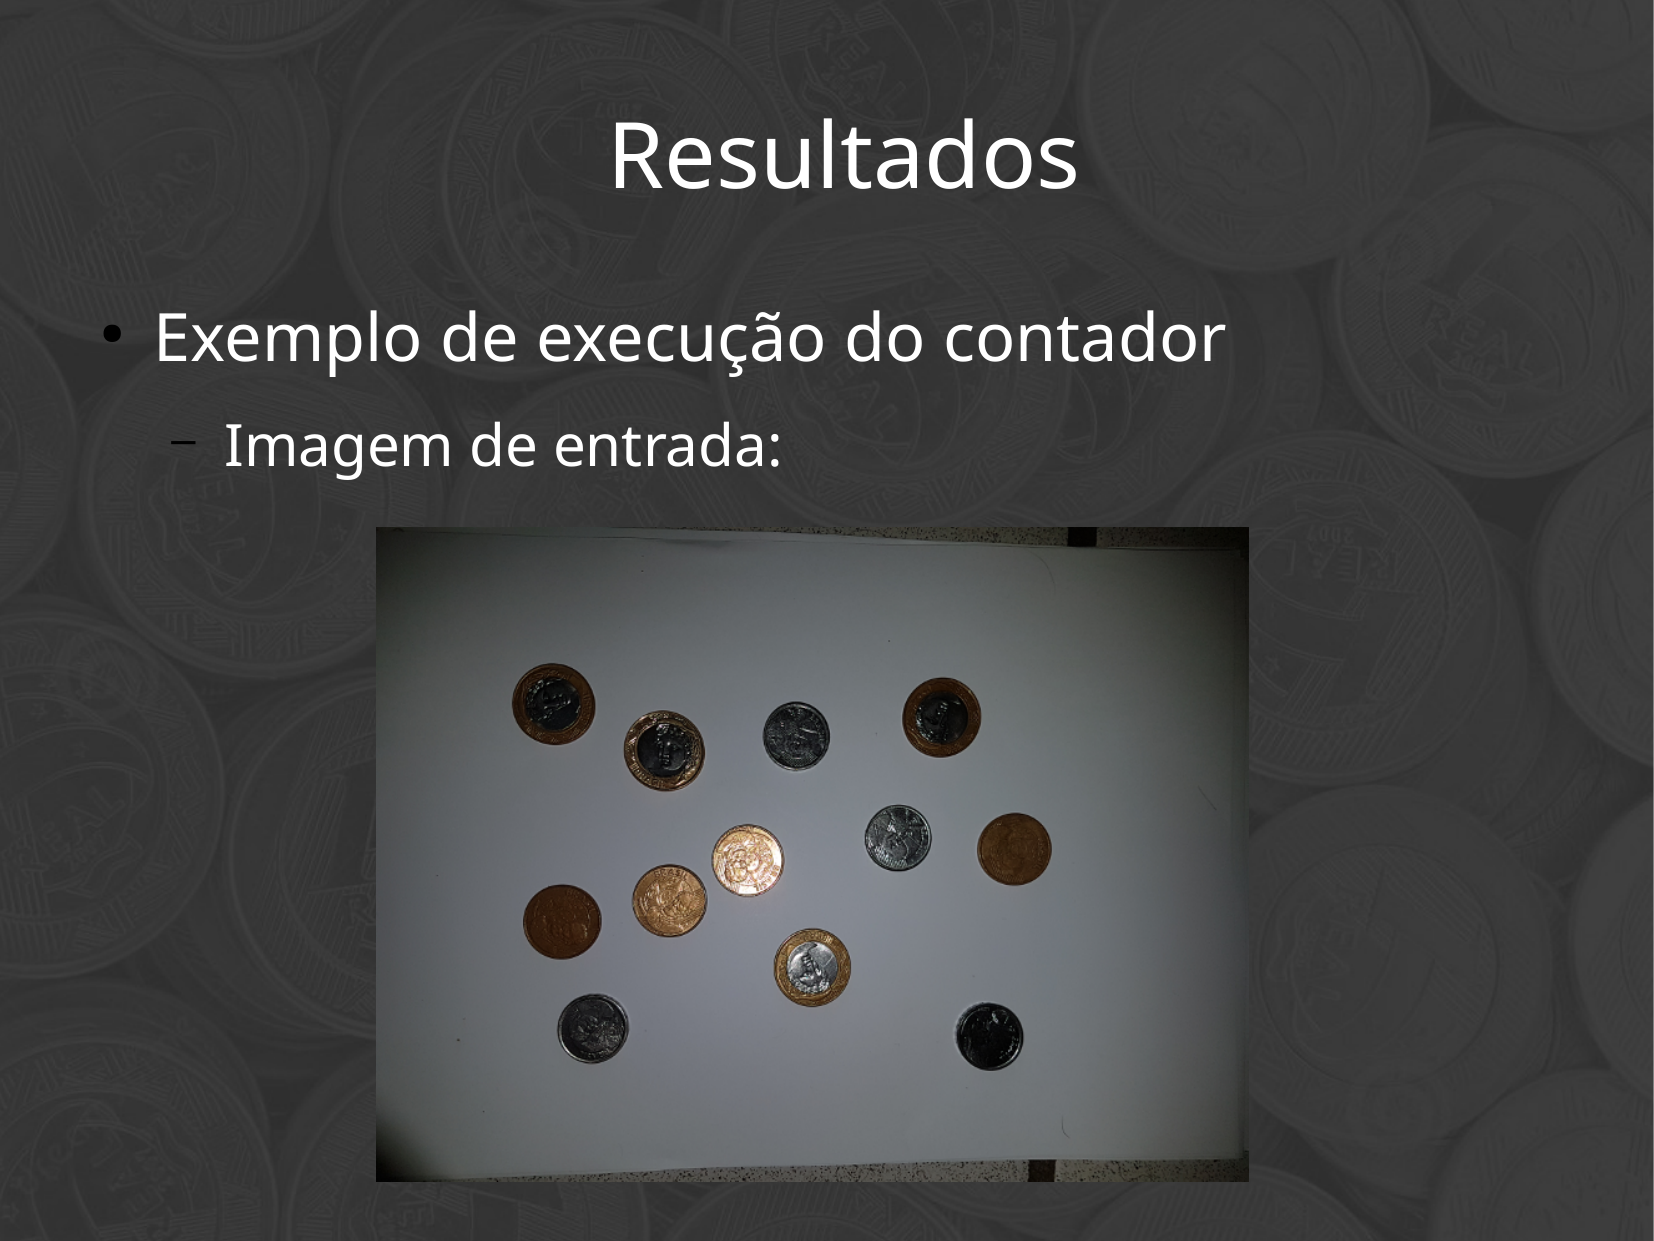

# Resultados
Exemplo de execução do contador
Imagem de entrada: